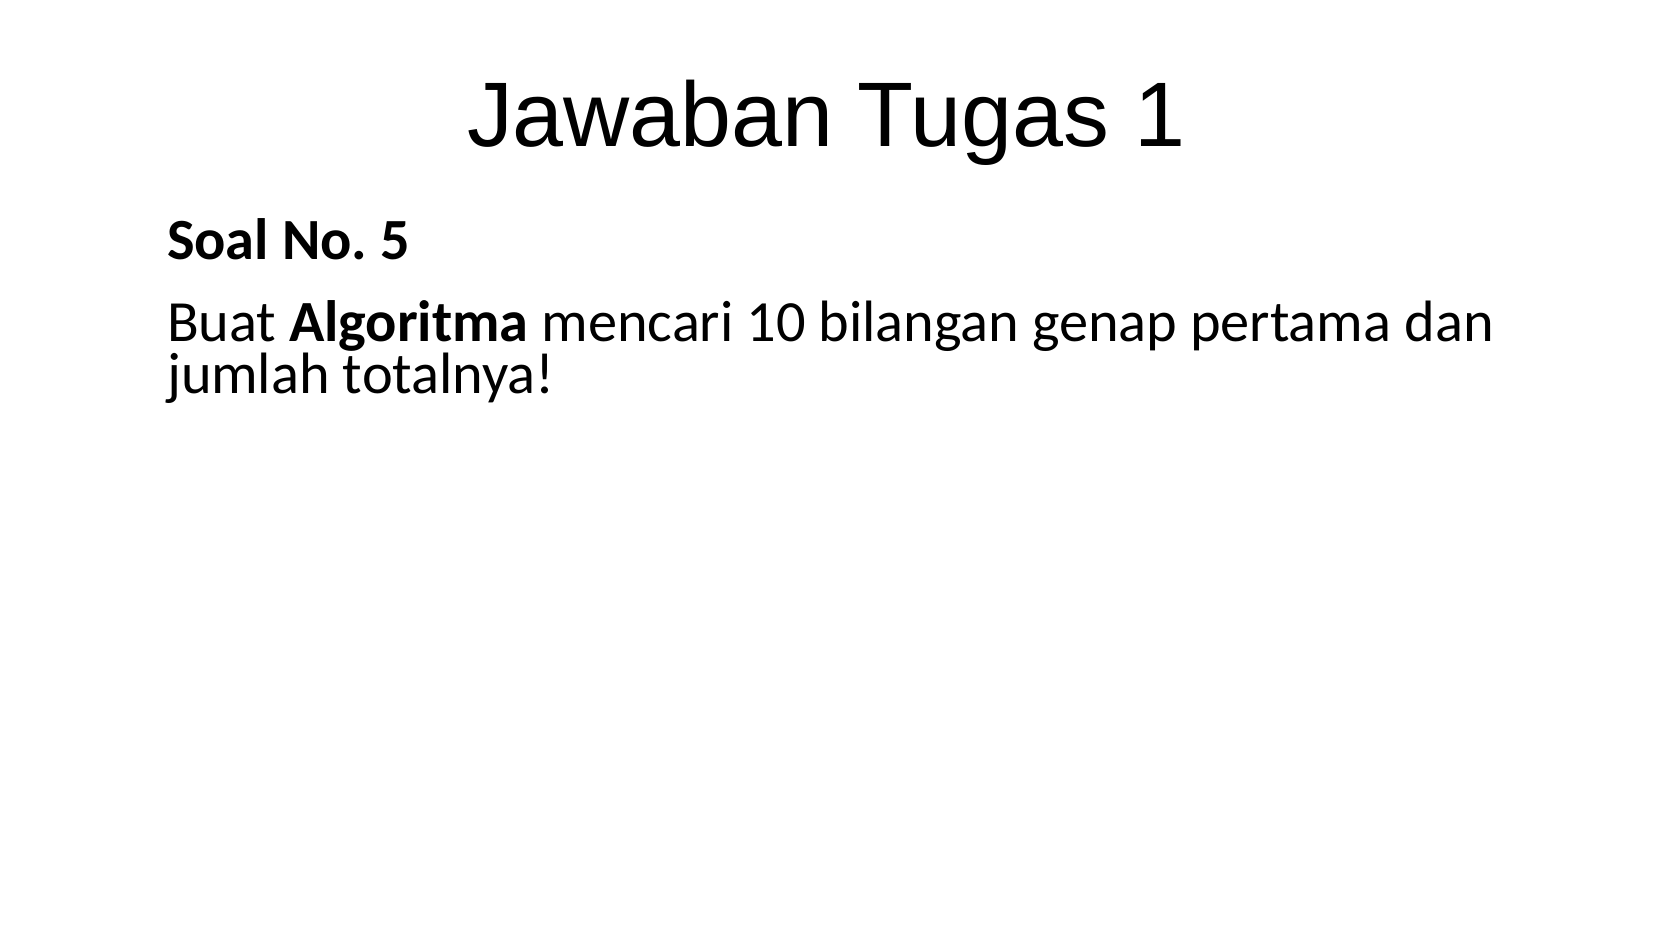

# Jawaban Tugas 1
Soal No. 5
Buat Algoritma mencari 10 bilangan genap pertama dan jumlah totalnya!